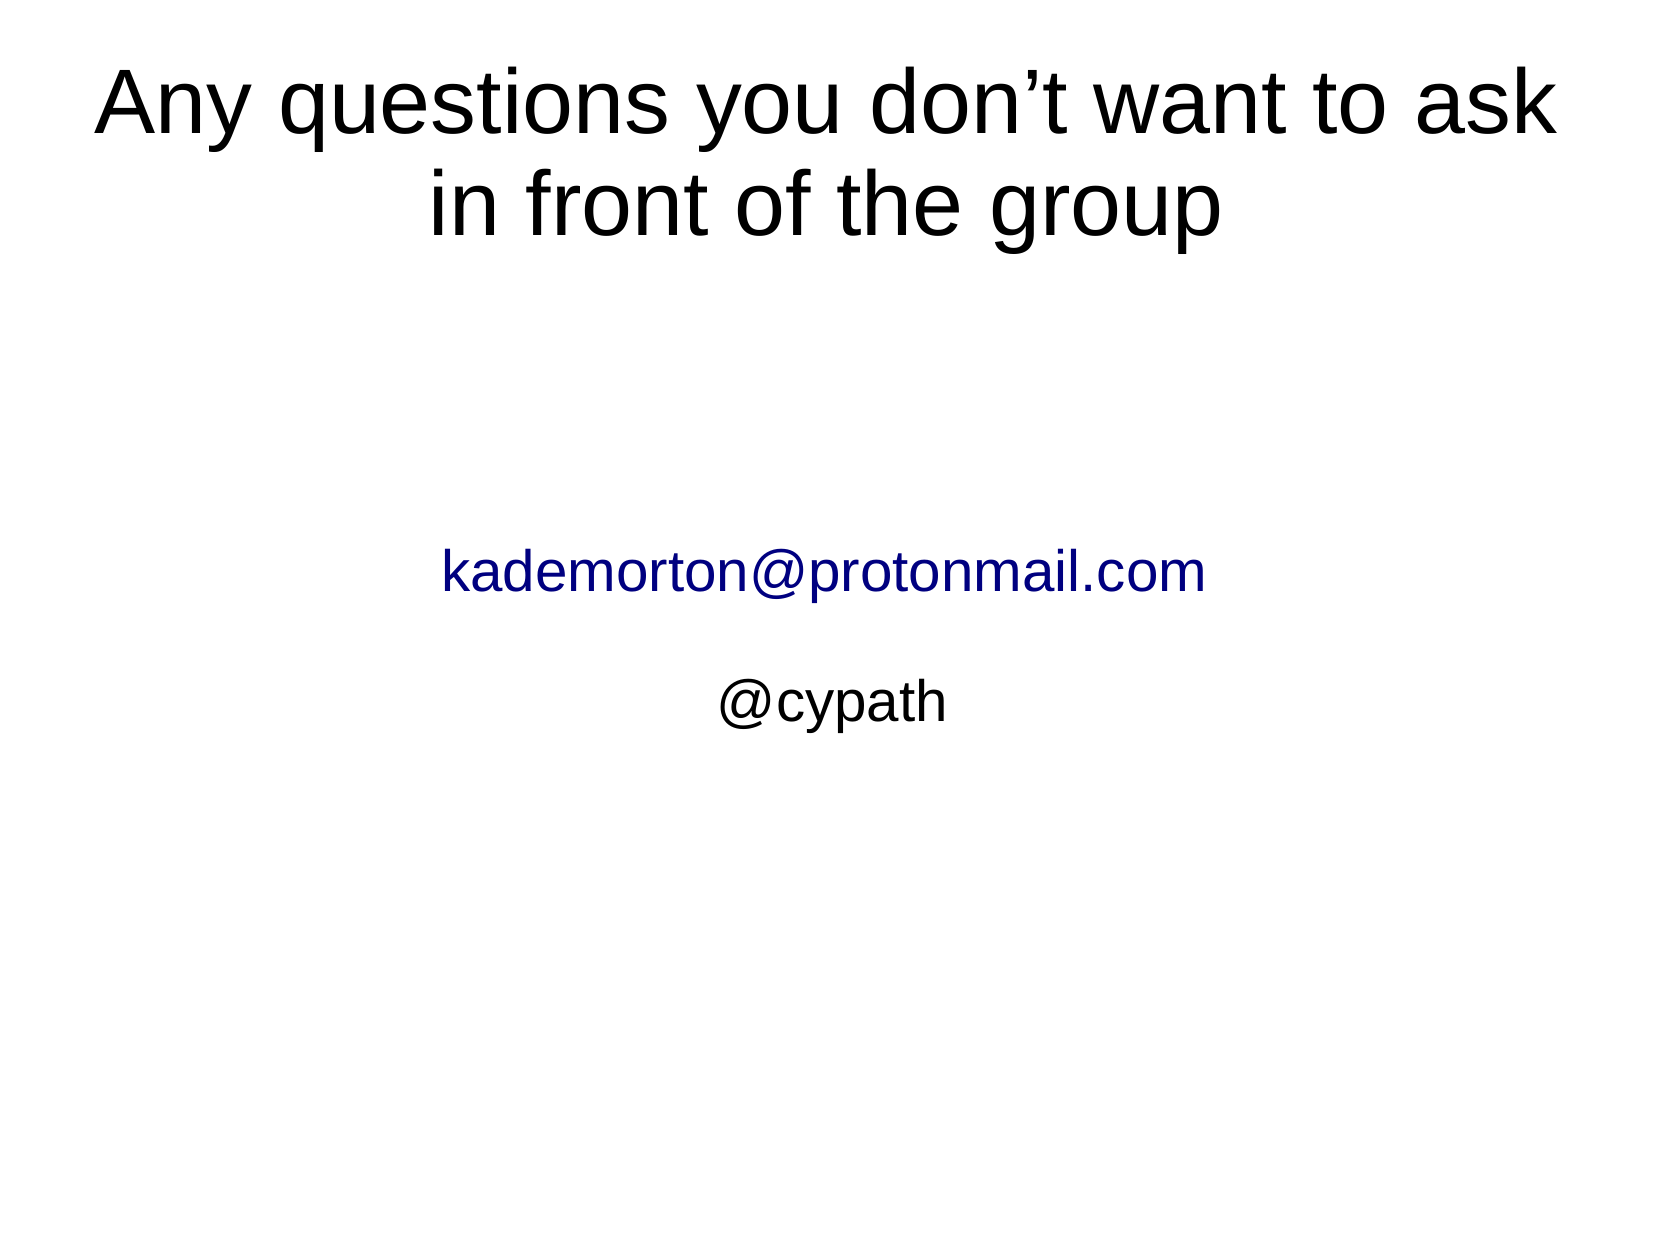

# Any questions you don’t want to ask in front of the group
kademorton@protonmail.com
@cypath